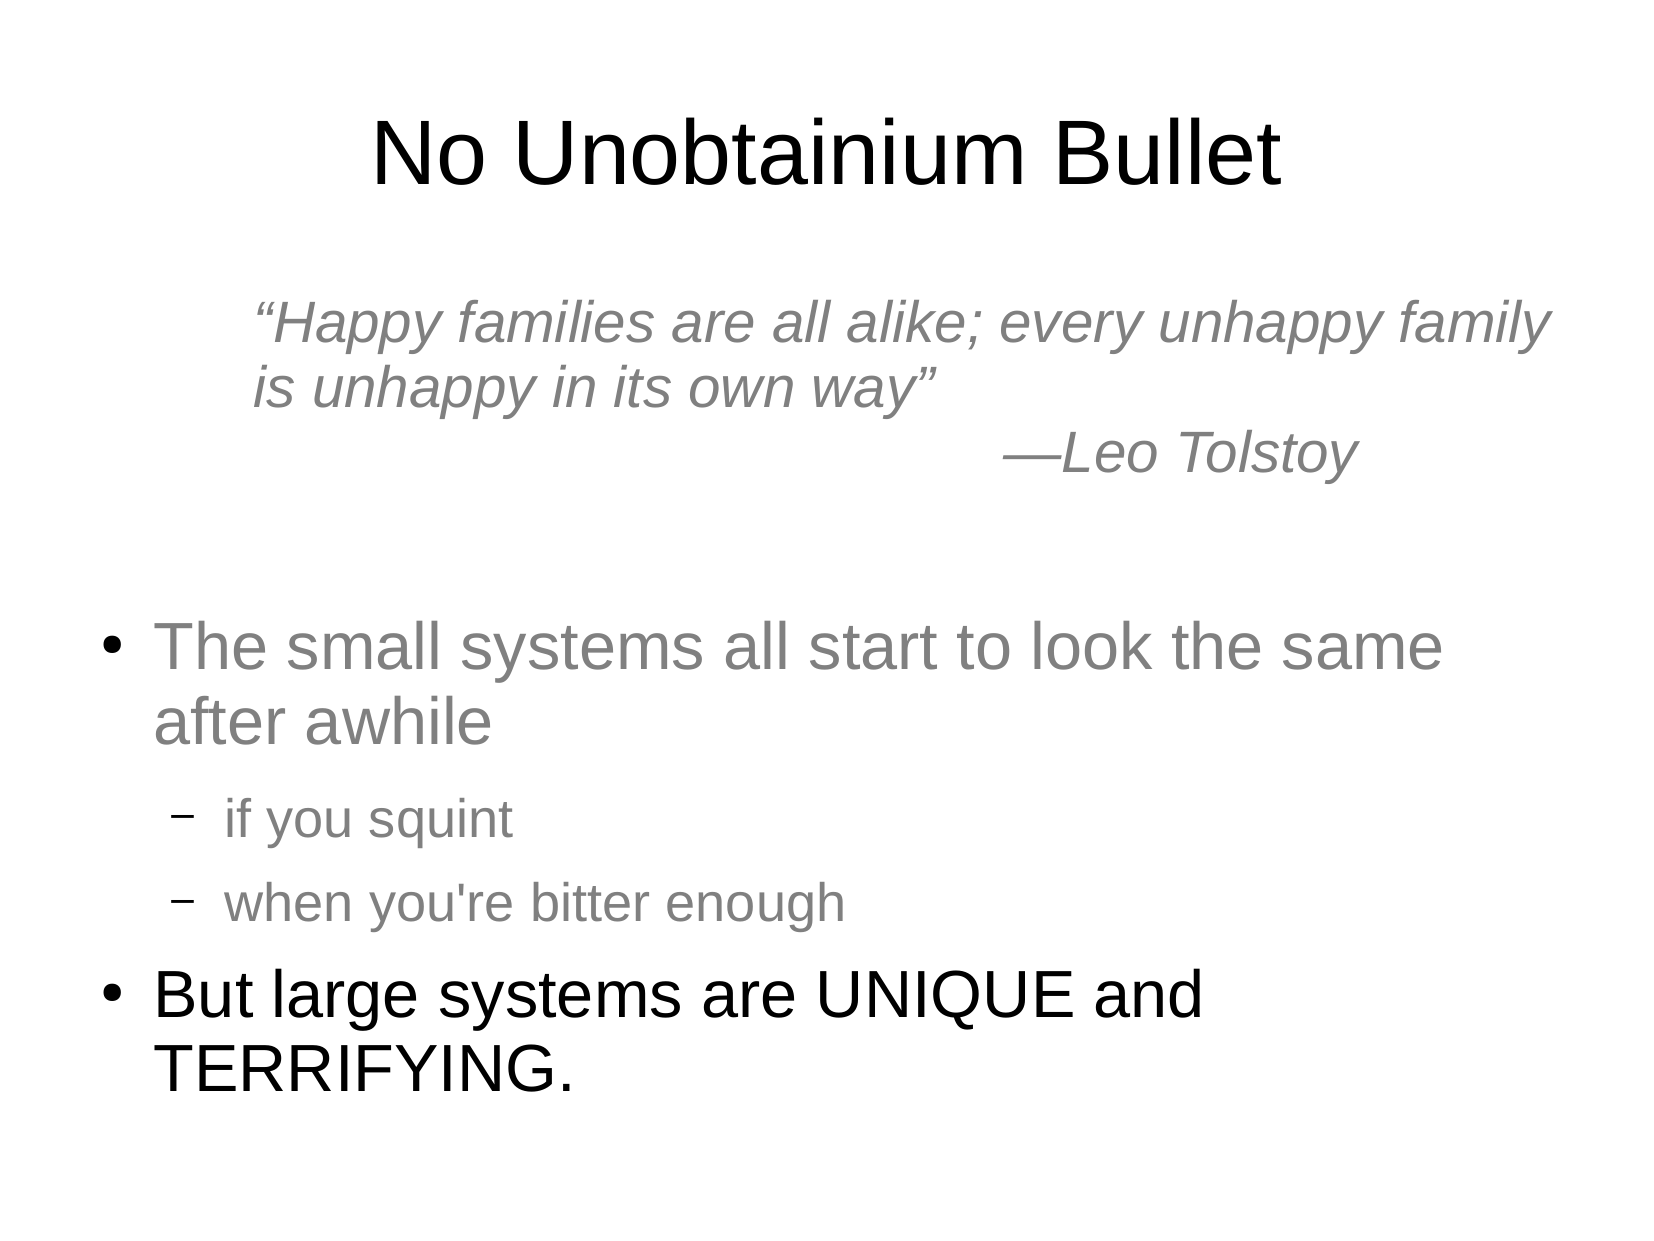

# No Unobtainium Bullet
“Happy families are all alike; every unhappy family is unhappy in its own way”
										—Leo Tolstoy
The small systems all start to look the same after awhile
if you squint
when you're bitter enough
But large systems are UNIQUE and TERRIFYING.